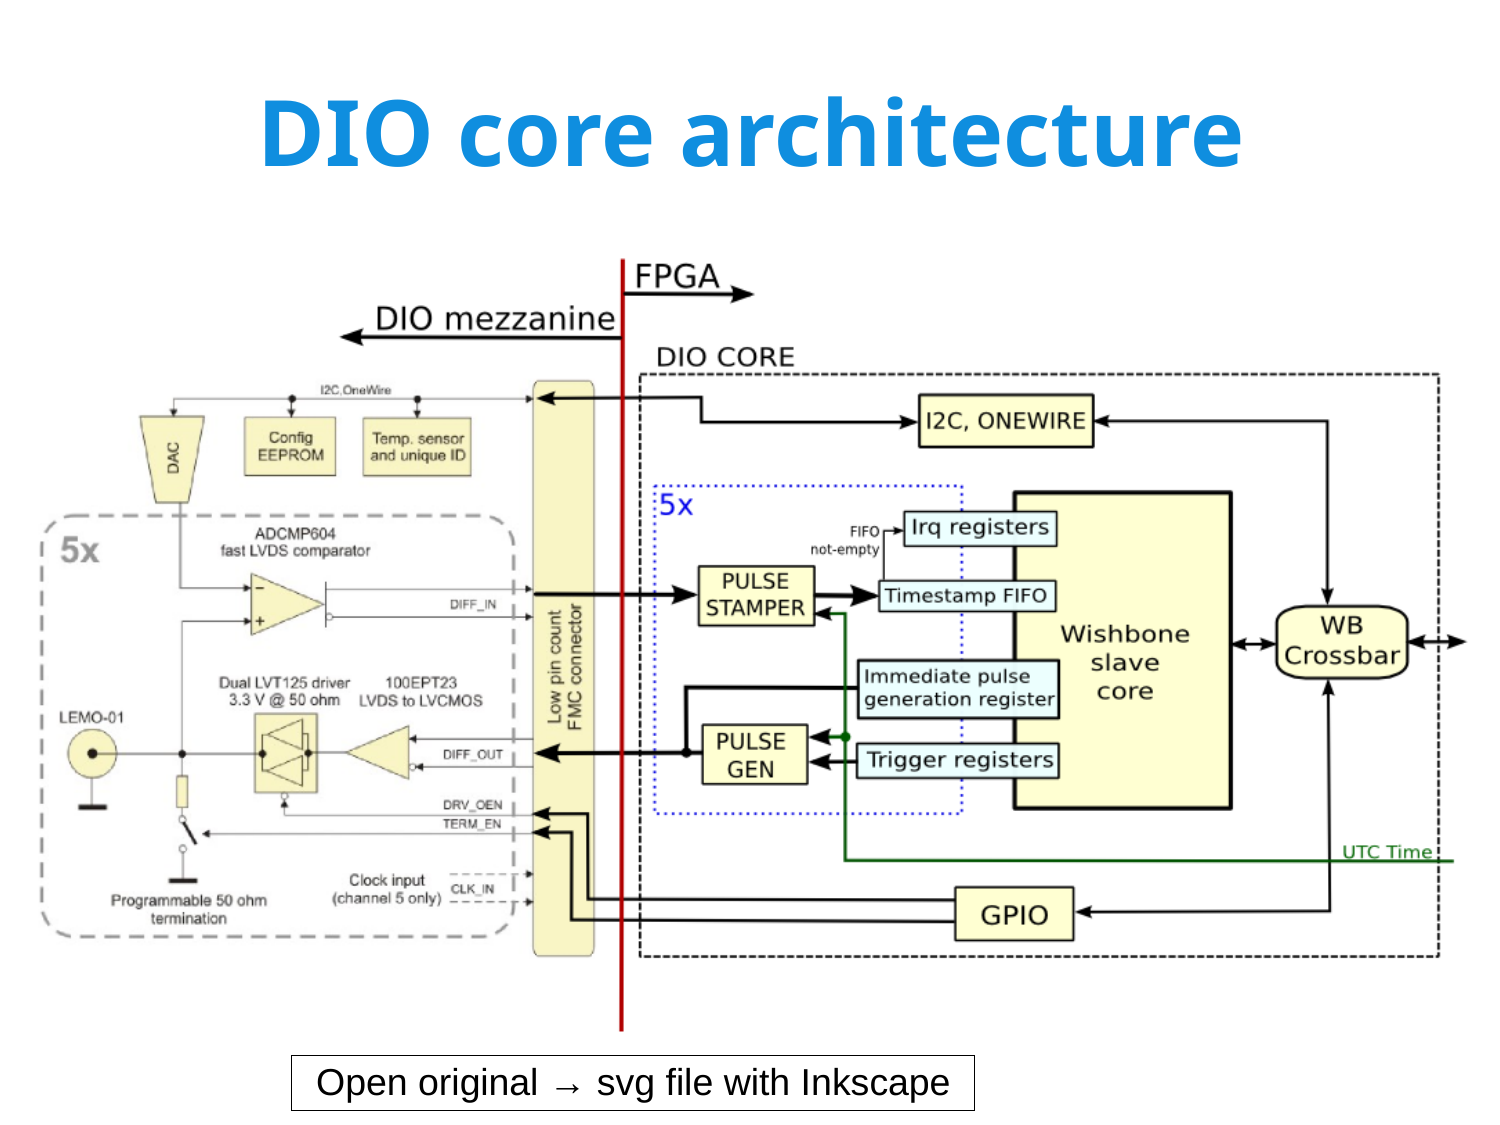

# DIO core architecture
Open original → svg file with Inkscape